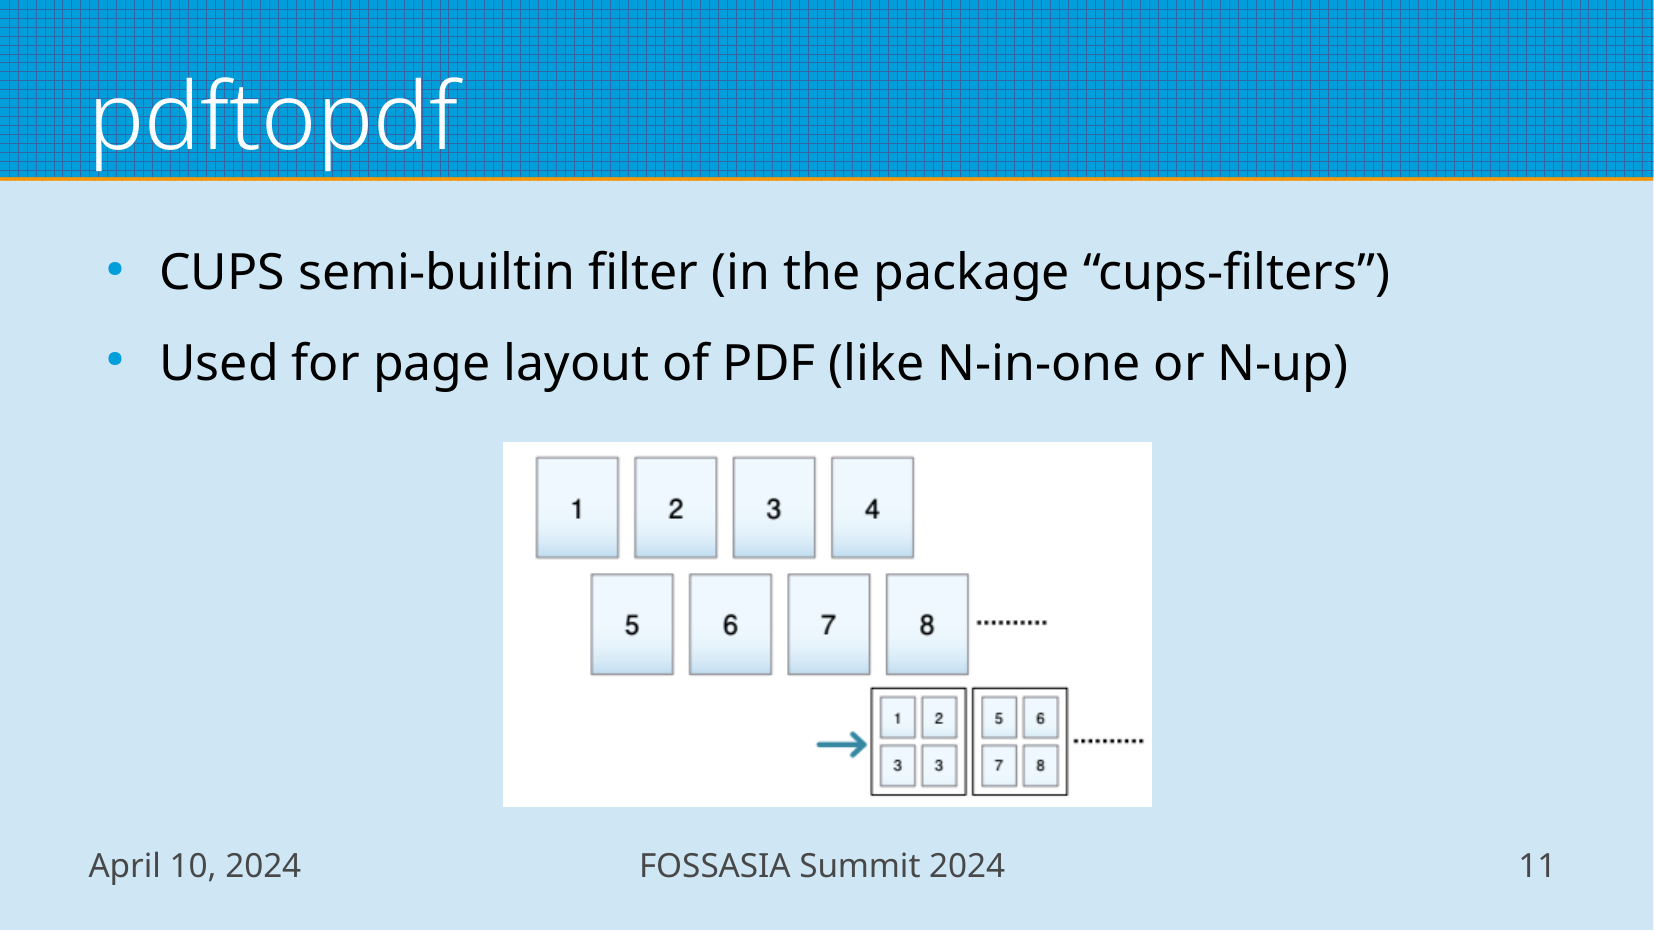

# pdftopdf
CUPS semi-builtin filter (in the package “cups-filters”)
Used for page layout of PDF (like N-in-one or N-up)
April 10, 2024
FOSSASIA Summit 2024
11